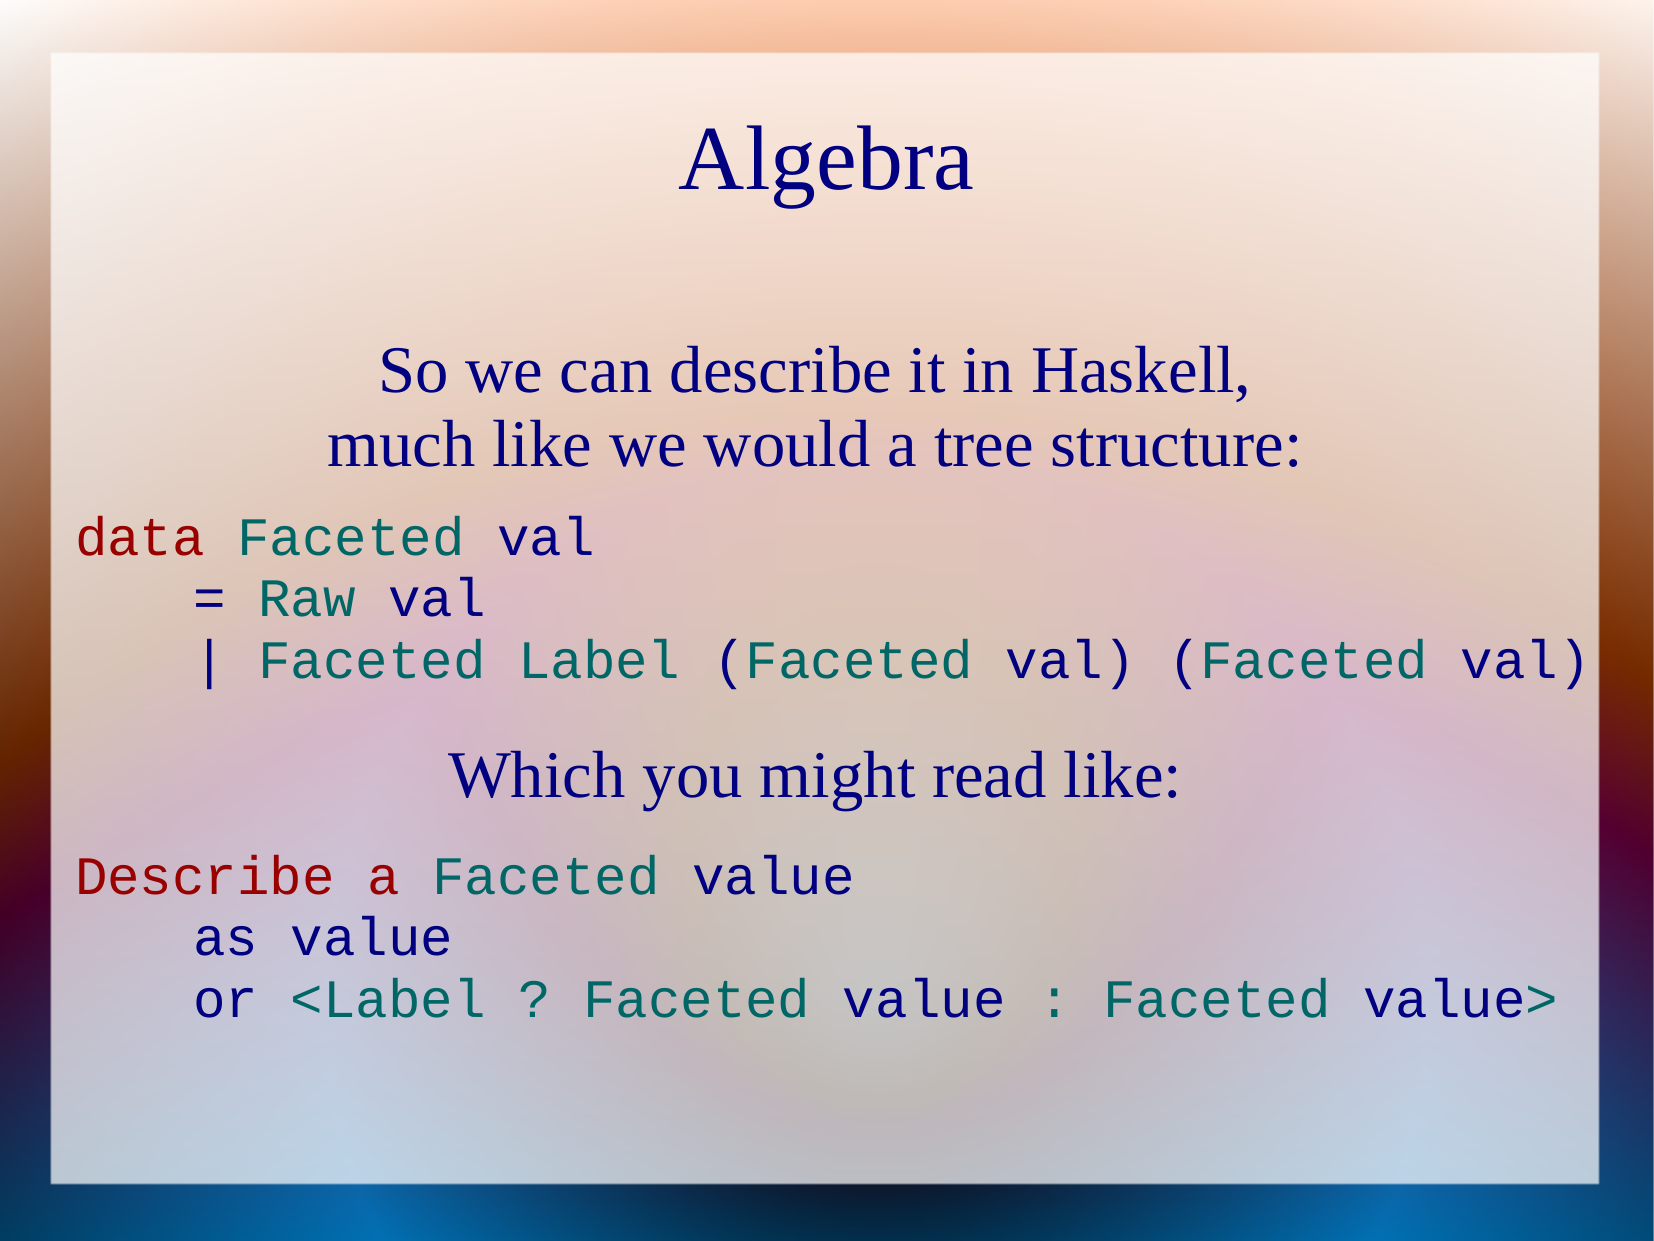

# Algebra
So we can describe it in Haskell,
much like we would a tree structure:
data Faceted val
	= Raw val
	| Faceted Label (Faceted val) (Faceted val)
Which you might read like:
Describe a Faceted value
	as value
	or <Label ? Faceted value : Faceted value>